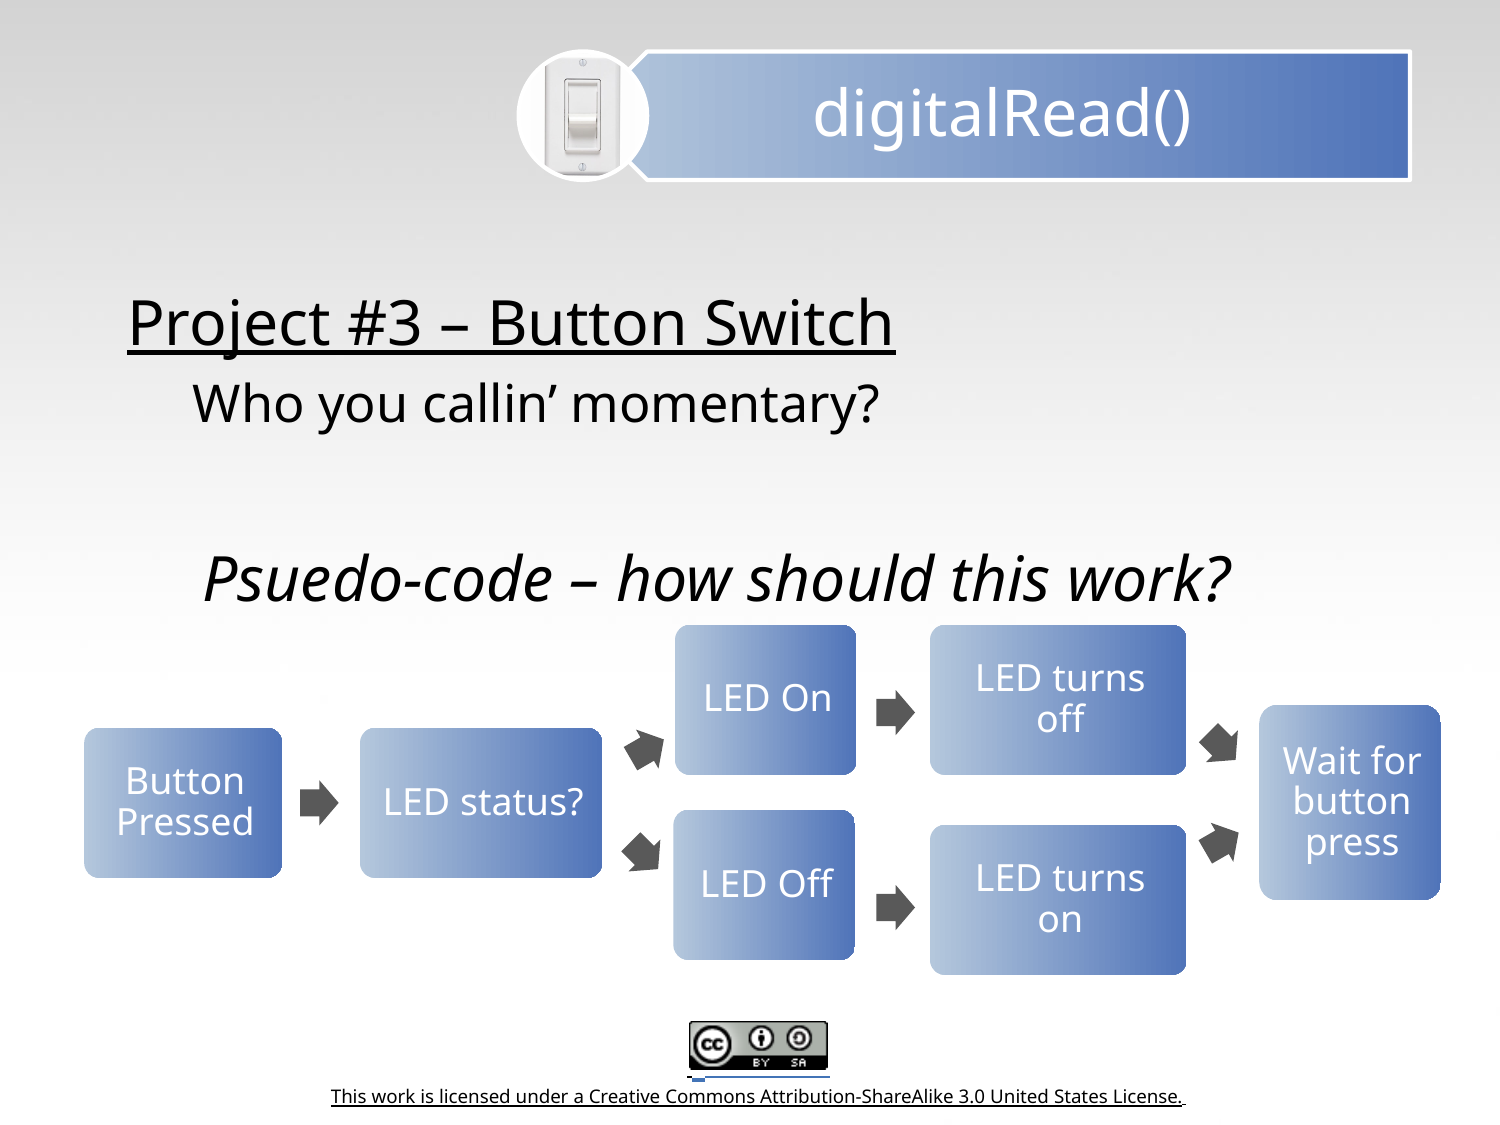

digitalRead()
# Project #3 – Button Switch
Who you callin’ momentary?
	Psuedo-code – how should this work?
LED On
LED turns off
Wait for button press
Button Pressed
LED status?
LED Off
LED turns on